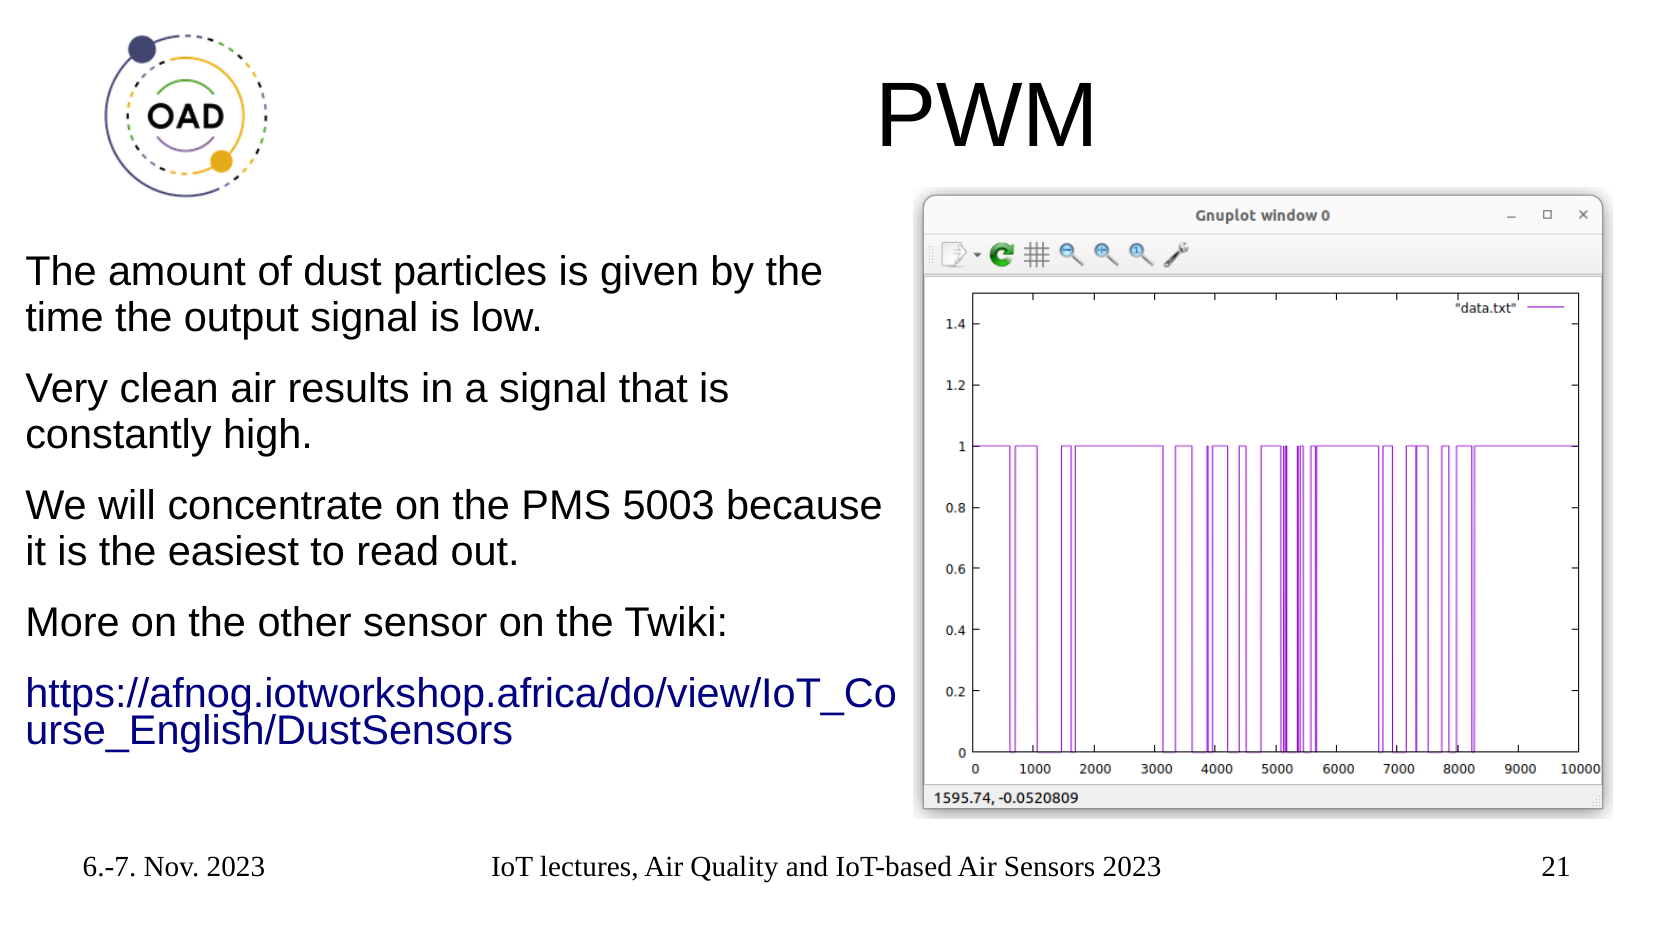

# PWM
The amount of dust particles is given by the time the output signal is low.
Very clean air results in a signal that is constantly high.
We will concentrate on the PMS 5003 because it is the easiest to read out.
More on the other sensor on the Twiki:
https://afnog.iotworkshop.africa/do/view/IoT_Course_English/DustSensors
6.-7. Nov. 2023
IoT lectures, Air Quality and IoT-based Air Sensors 2023
21